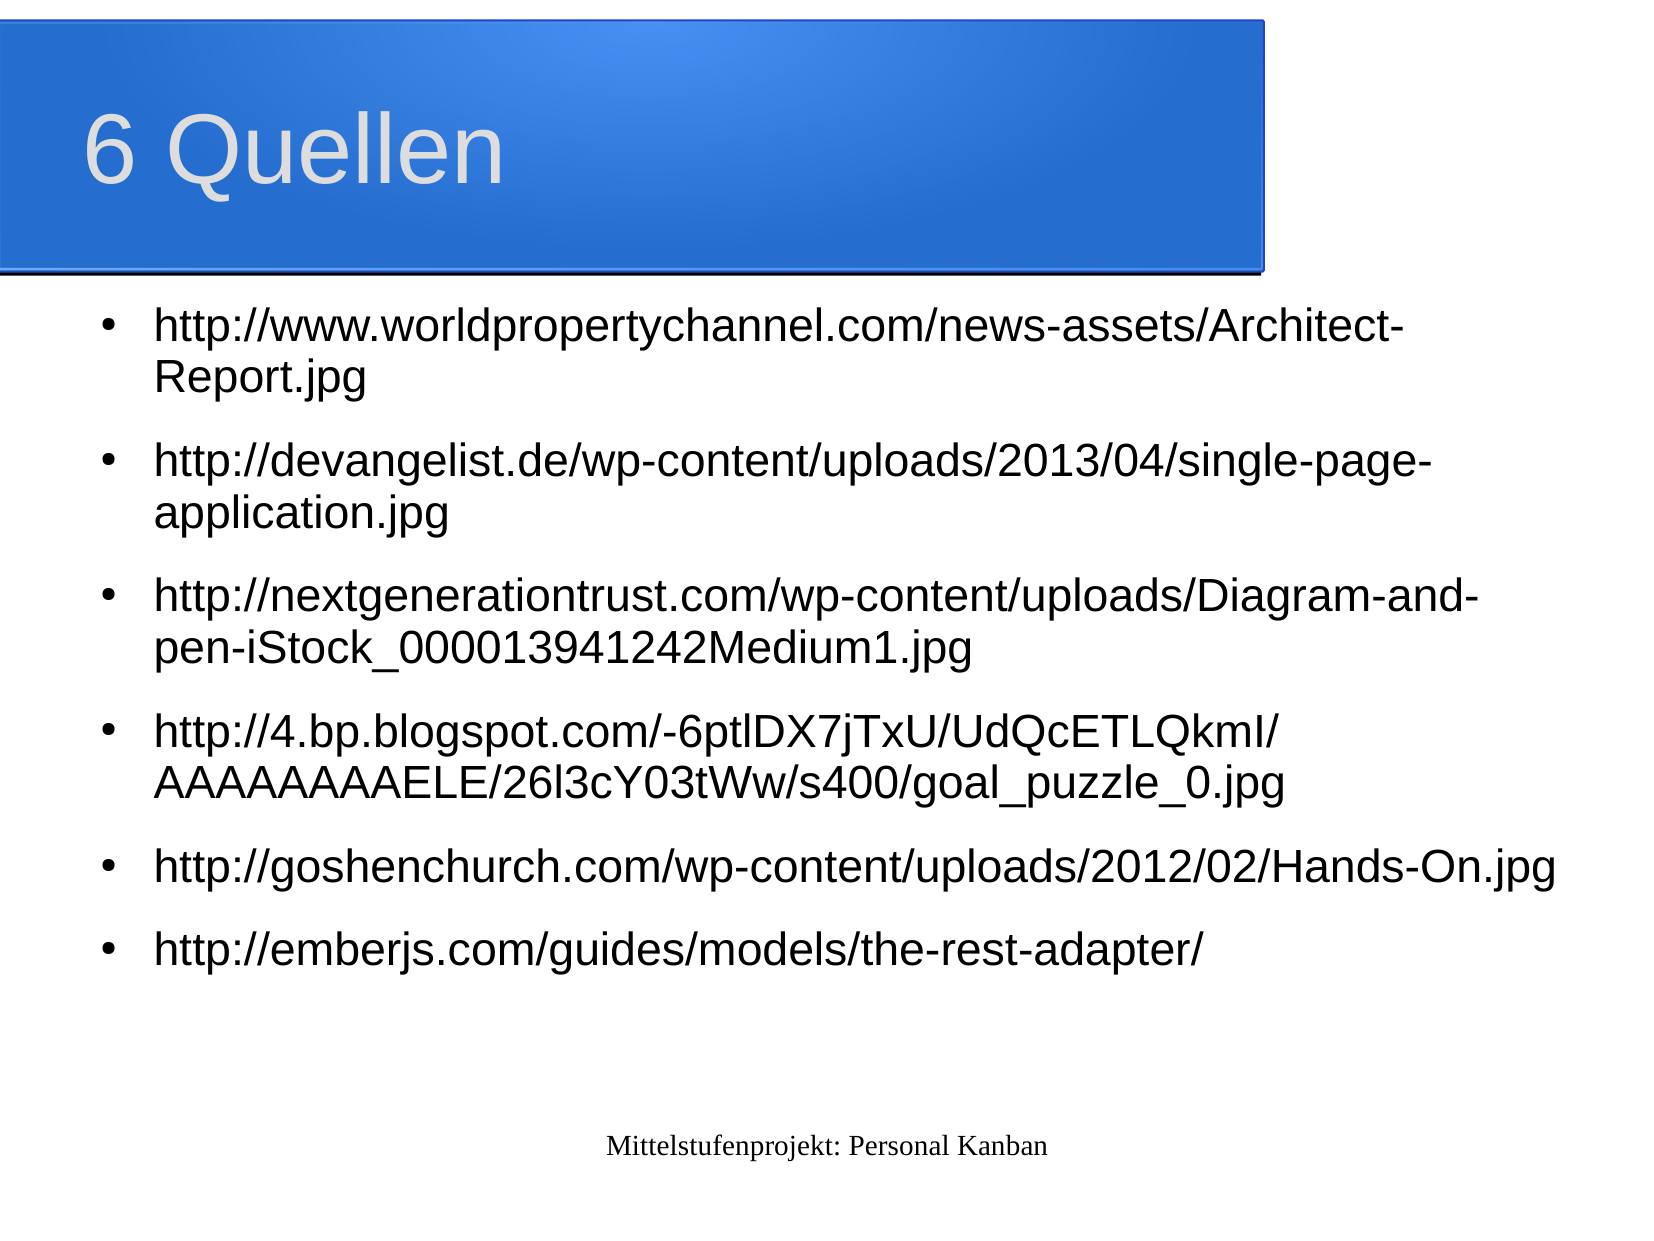

# 6 Quellen
http://www.worldpropertychannel.com/news-assets/Architect-Report.jpg
http://devangelist.de/wp-content/uploads/2013/04/single-page-application.jpg
http://nextgenerationtrust.com/wp-content/uploads/Diagram-and-pen-iStock_000013941242Medium1.jpg
http://4.bp.blogspot.com/-6ptlDX7jTxU/UdQcETLQkmI/AAAAAAAAELE/26l3cY03tWw/s400/goal_puzzle_0.jpg
http://goshenchurch.com/wp-content/uploads/2012/02/Hands-On.jpg
http://emberjs.com/guides/models/the-rest-adapter/
Mittelstufenprojekt: Personal Kanban